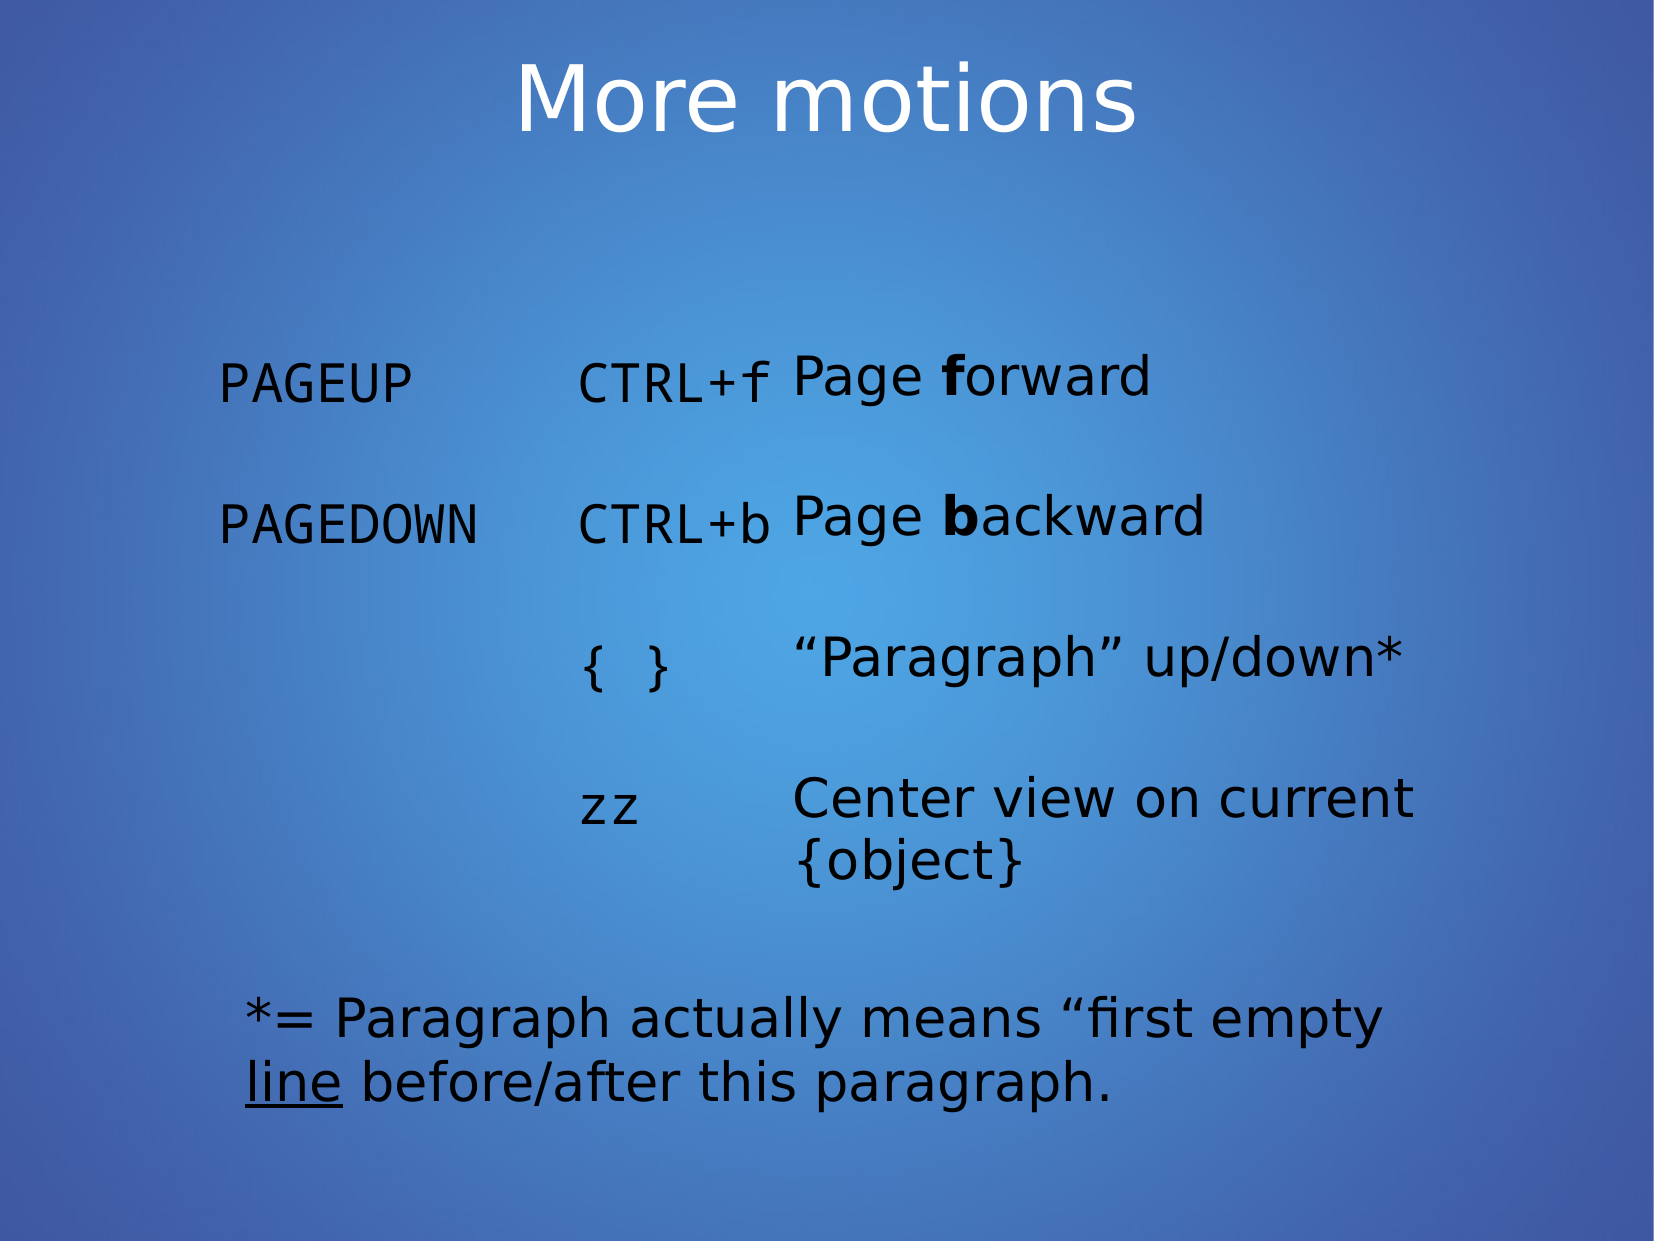

# More motions
| PAGEUP | CTRL+f | Page forward |
| --- | --- | --- |
| PAGEDOWN | CTRL+b | Page backward |
| | { } | “Paragraph” up/down\* |
| | zz | Center view on current {object} |
*= Paragraph actually means “first empty line before/after this paragraph.